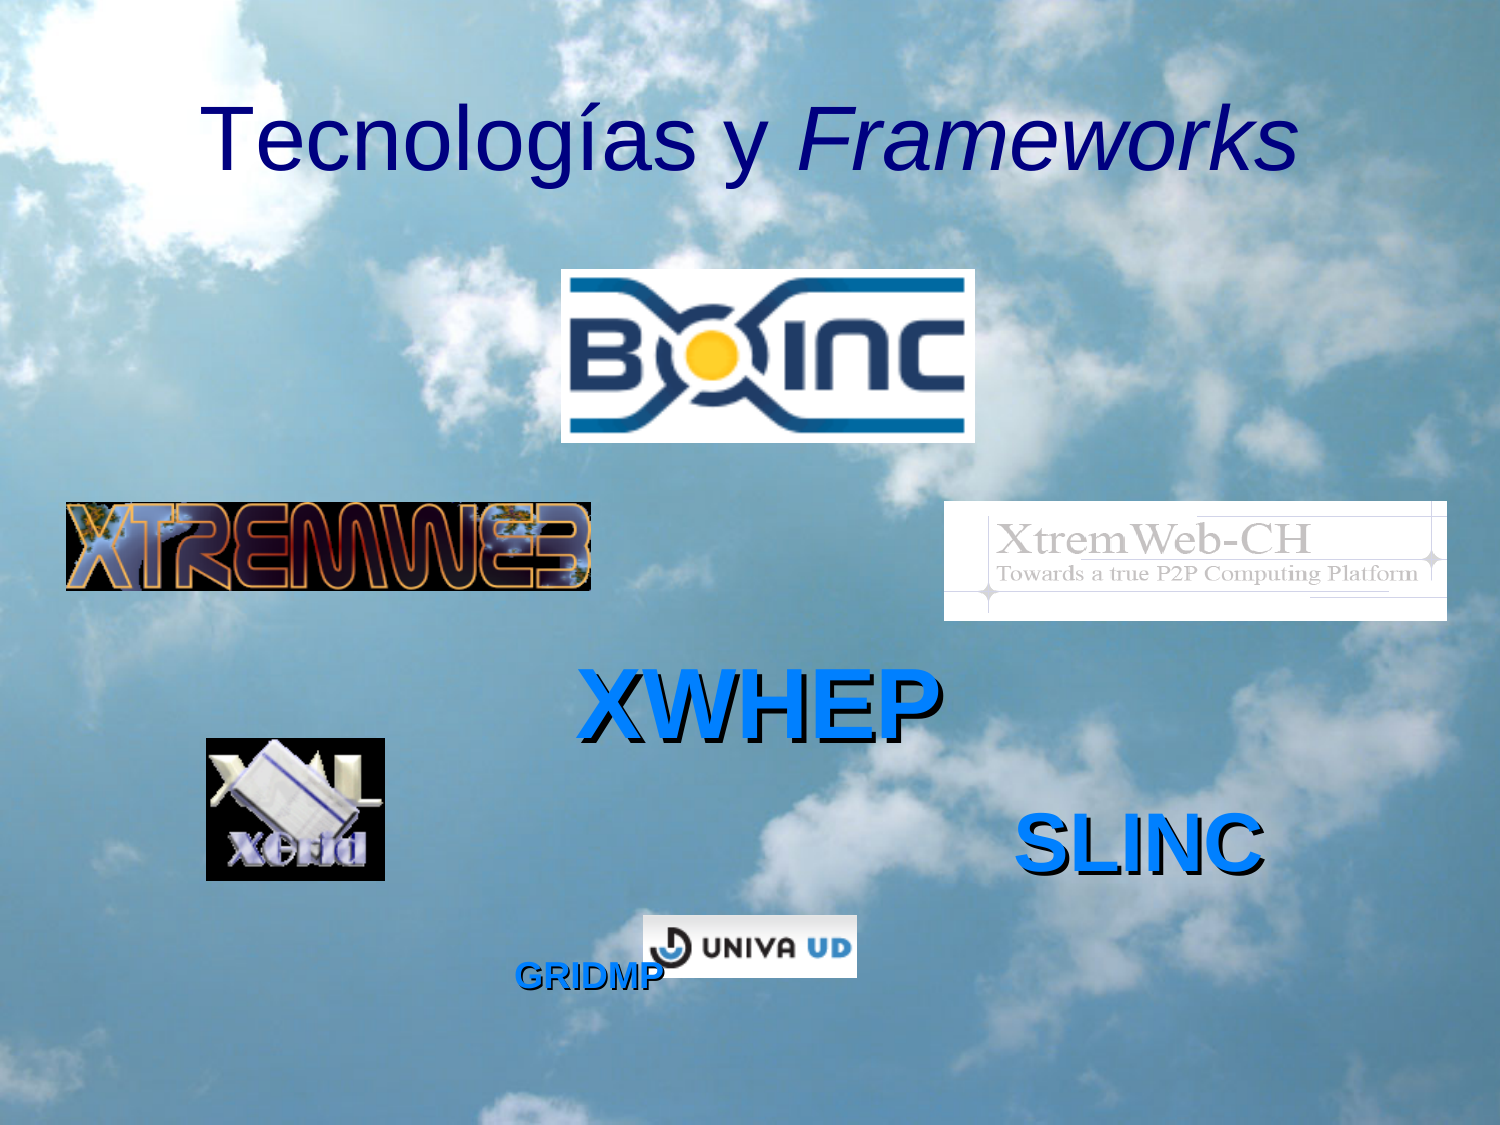

# Tecnologías y Frameworks
XWHEP
SLINC
GRIDMP